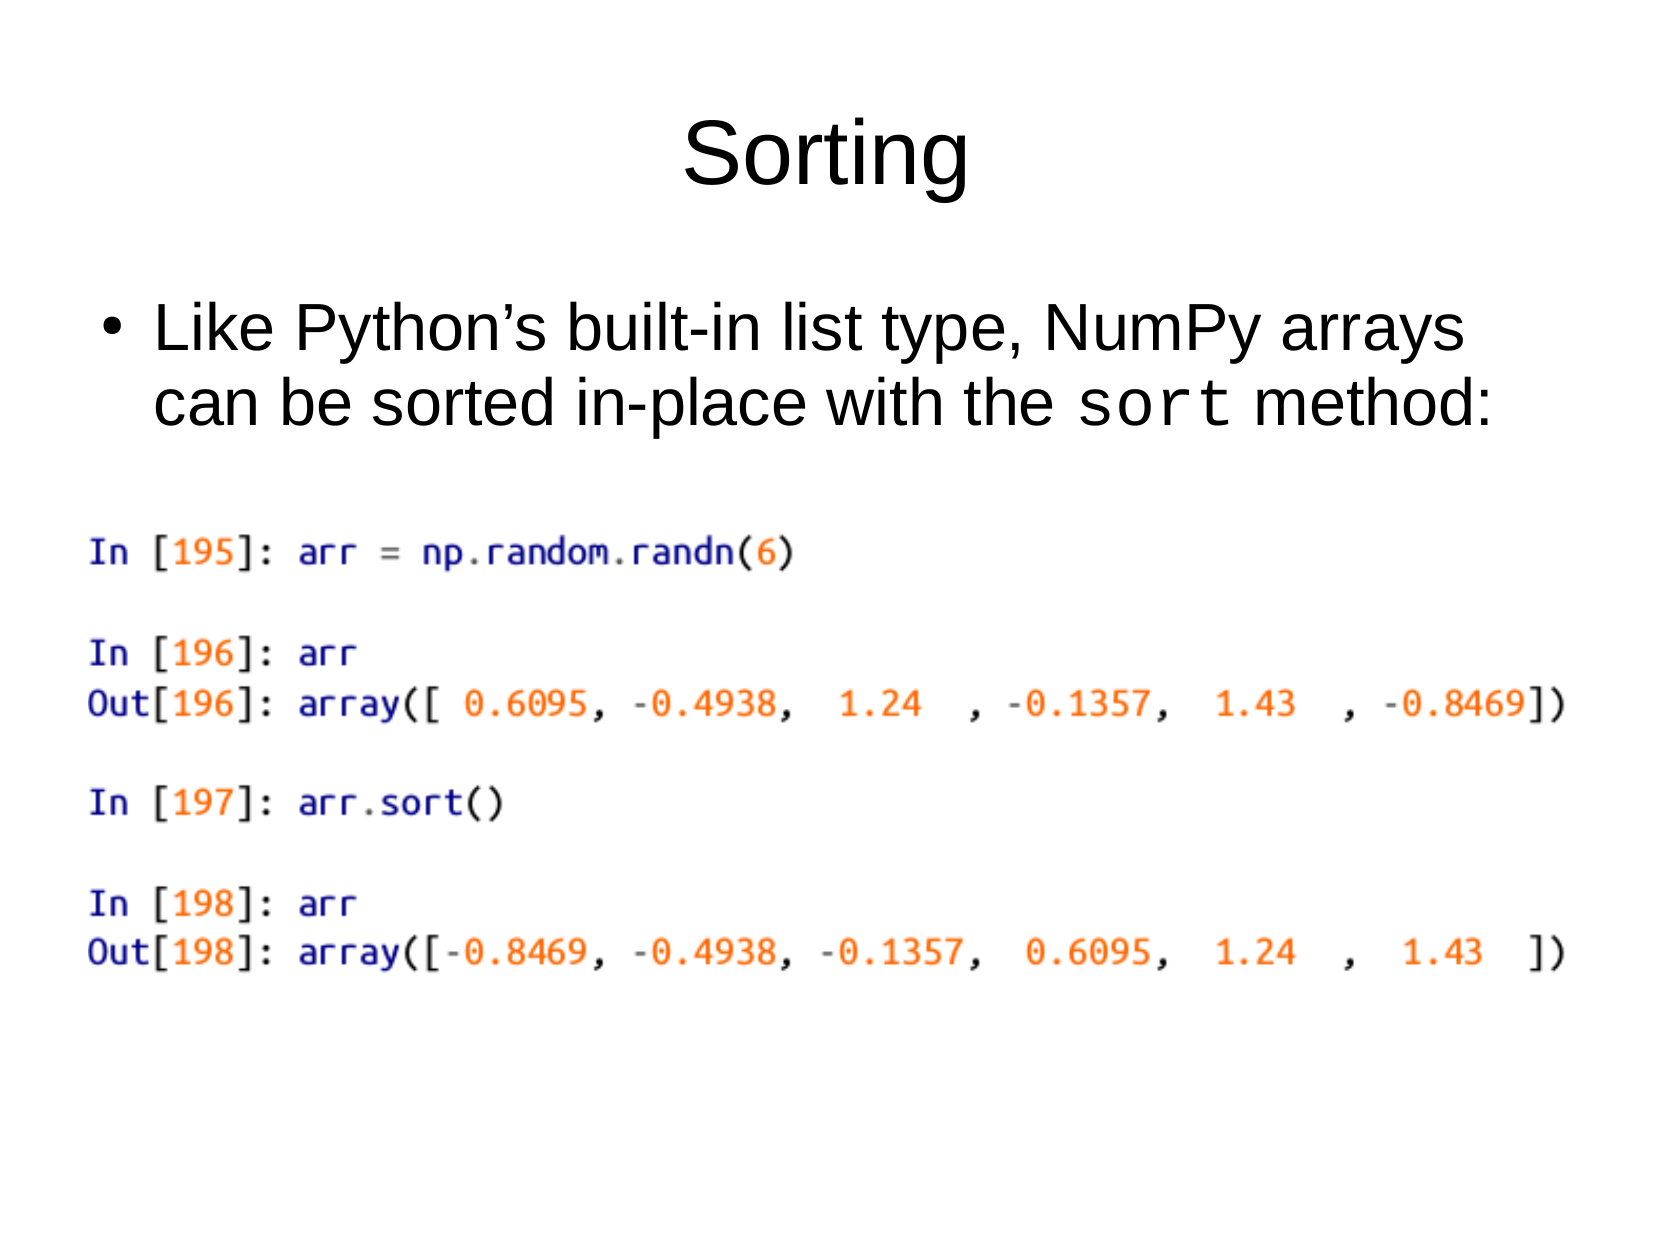

# Sorting
Like Python’s built-in list type, NumPy arrays can be sorted in-place with the sort method: